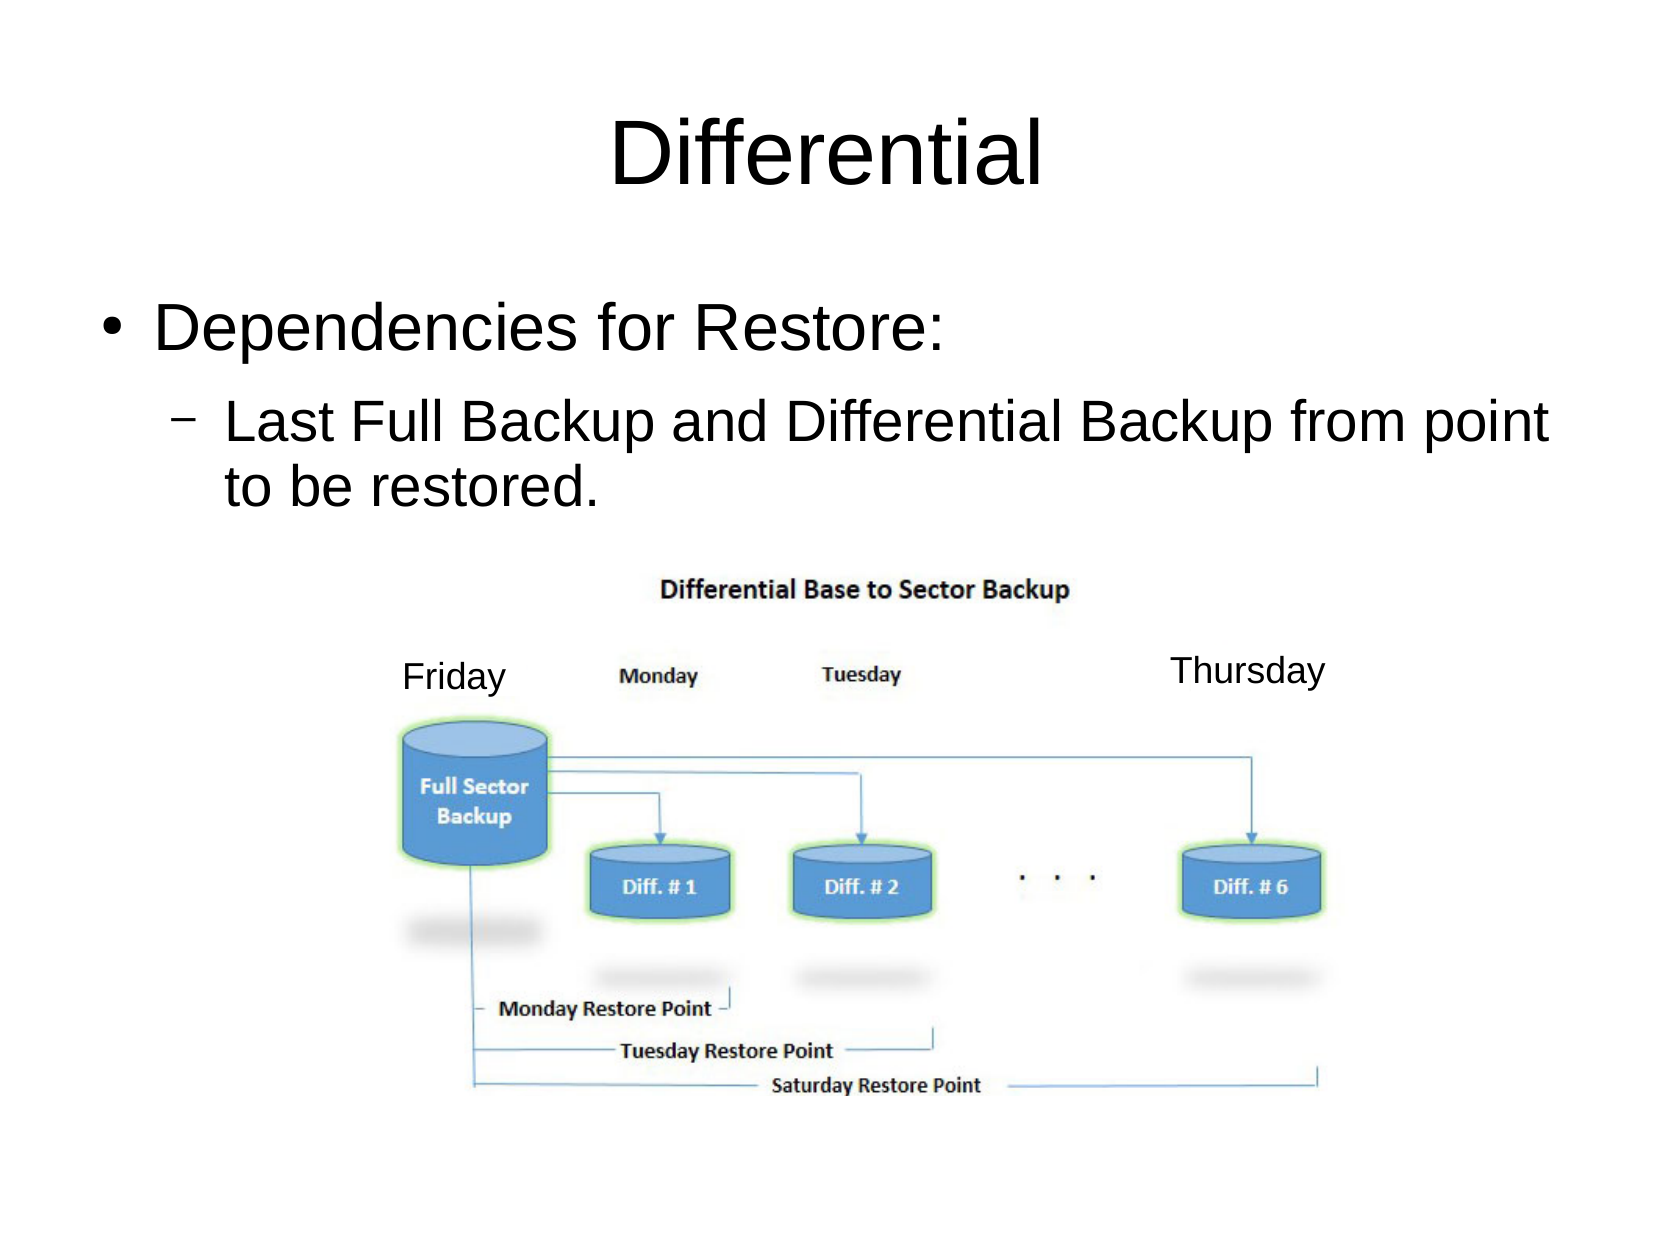

# Differential
Dependencies for Restore:
Last Full Backup and Differential Backup from point to be restored.
Thursday
Friday